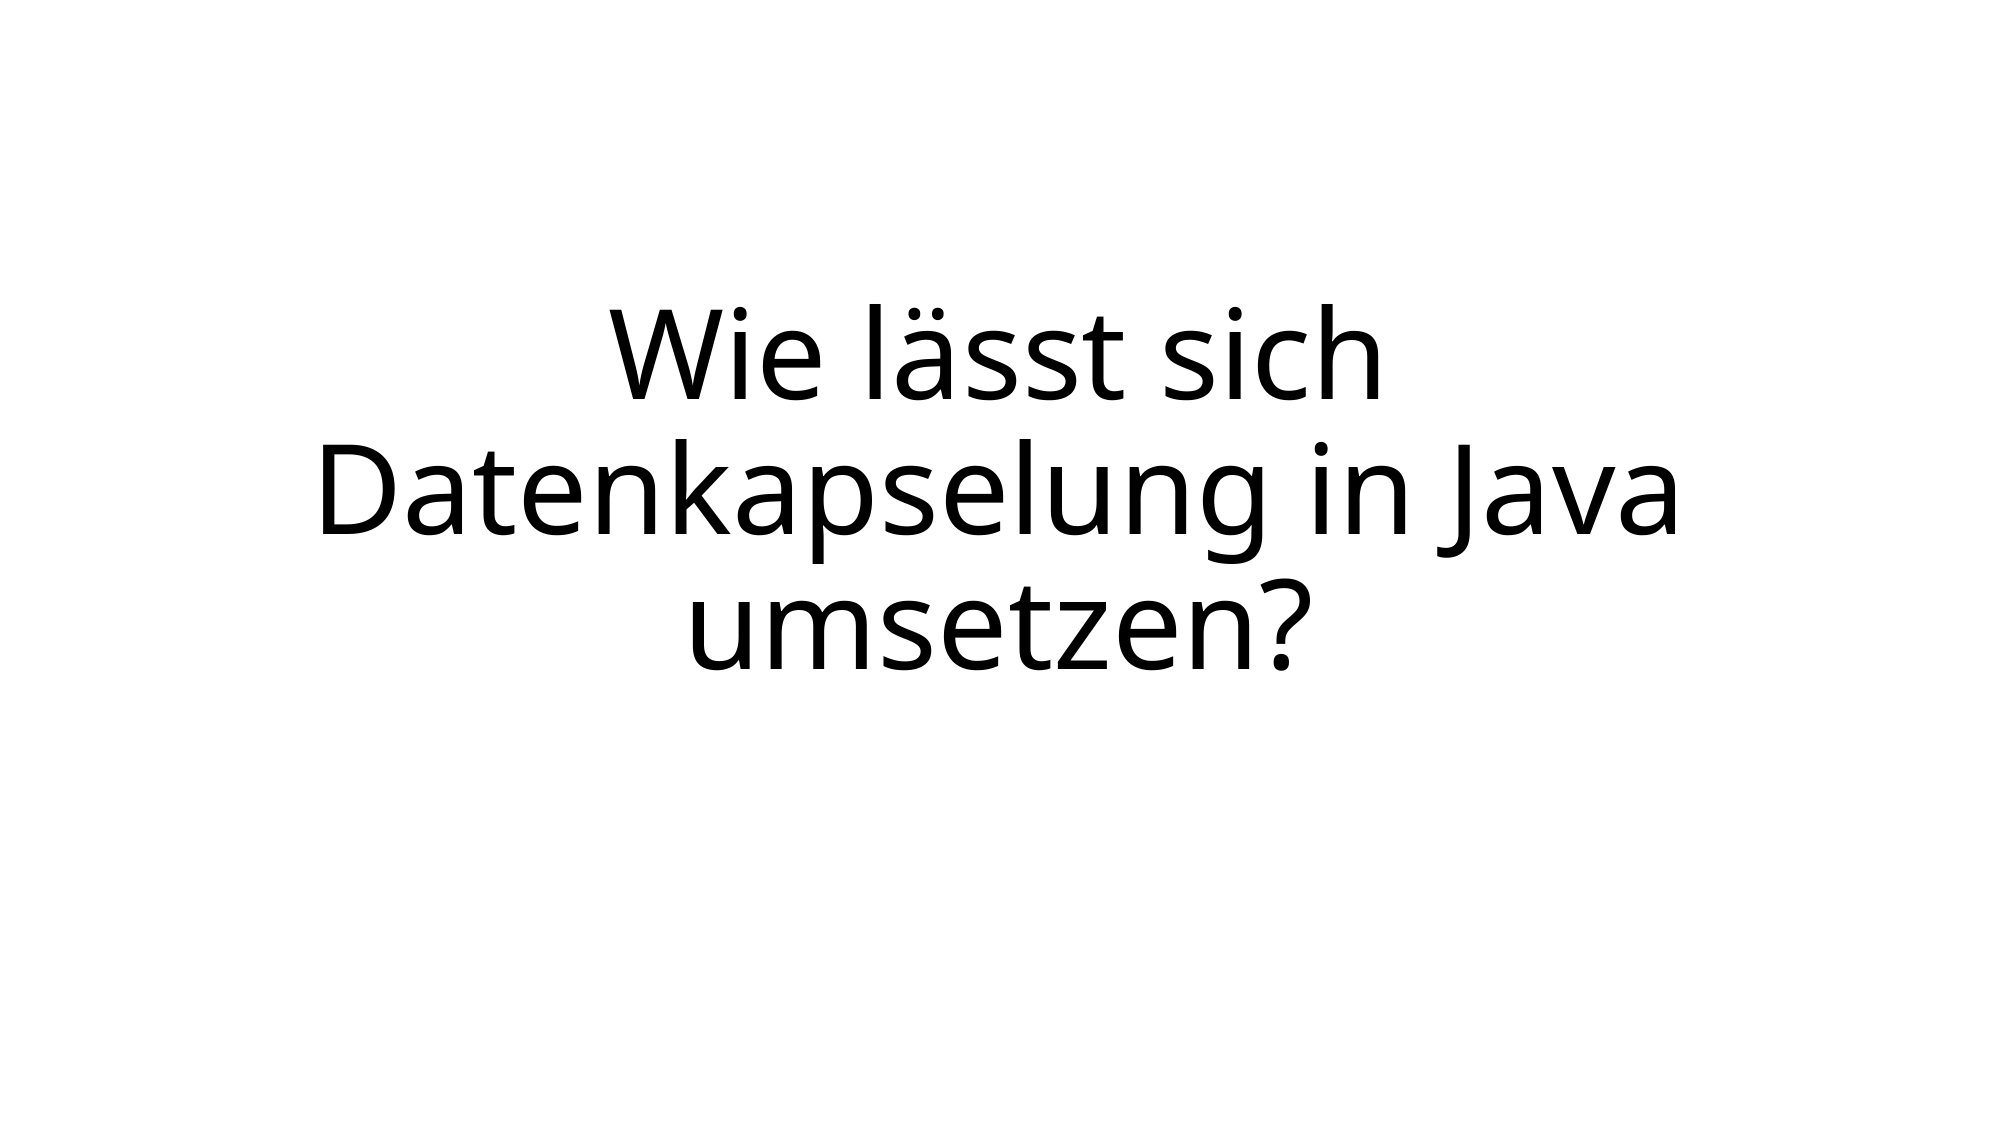

# Wie lässt sich Datenkapselung in Java umsetzen?